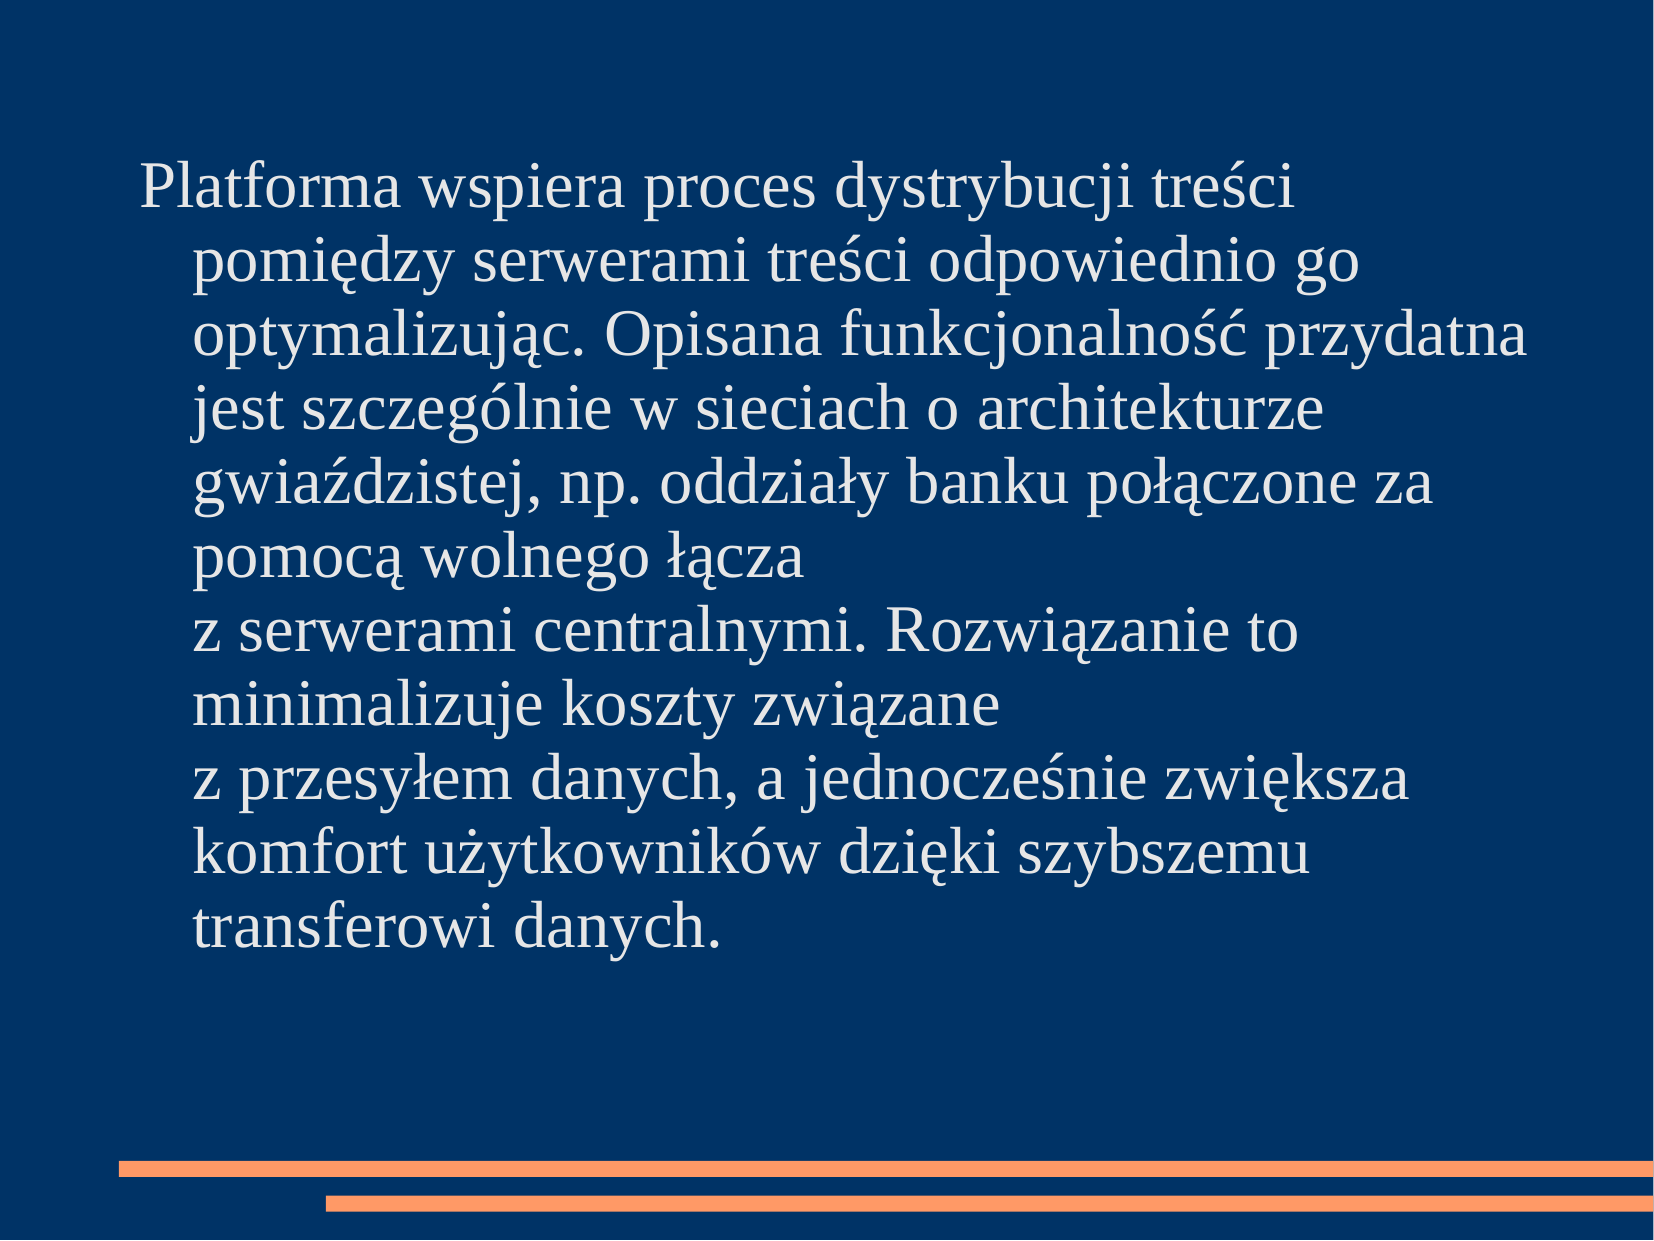

#
Platforma wspiera proces dystrybucji treści pomiędzy serwerami treści odpowiednio go optymalizując. Opisana funkcjonalność przydatna jest szczególnie w sieciach o architekturze gwiaździstej, np. oddziały banku połączone za pomocą wolnego łącza
z serwerami centralnymi. Rozwiązanie to minimalizuje koszty związane
z przesyłem danych, a jednocześnie zwiększa komfort użytkowników dzięki szybszemu transferowi danych.